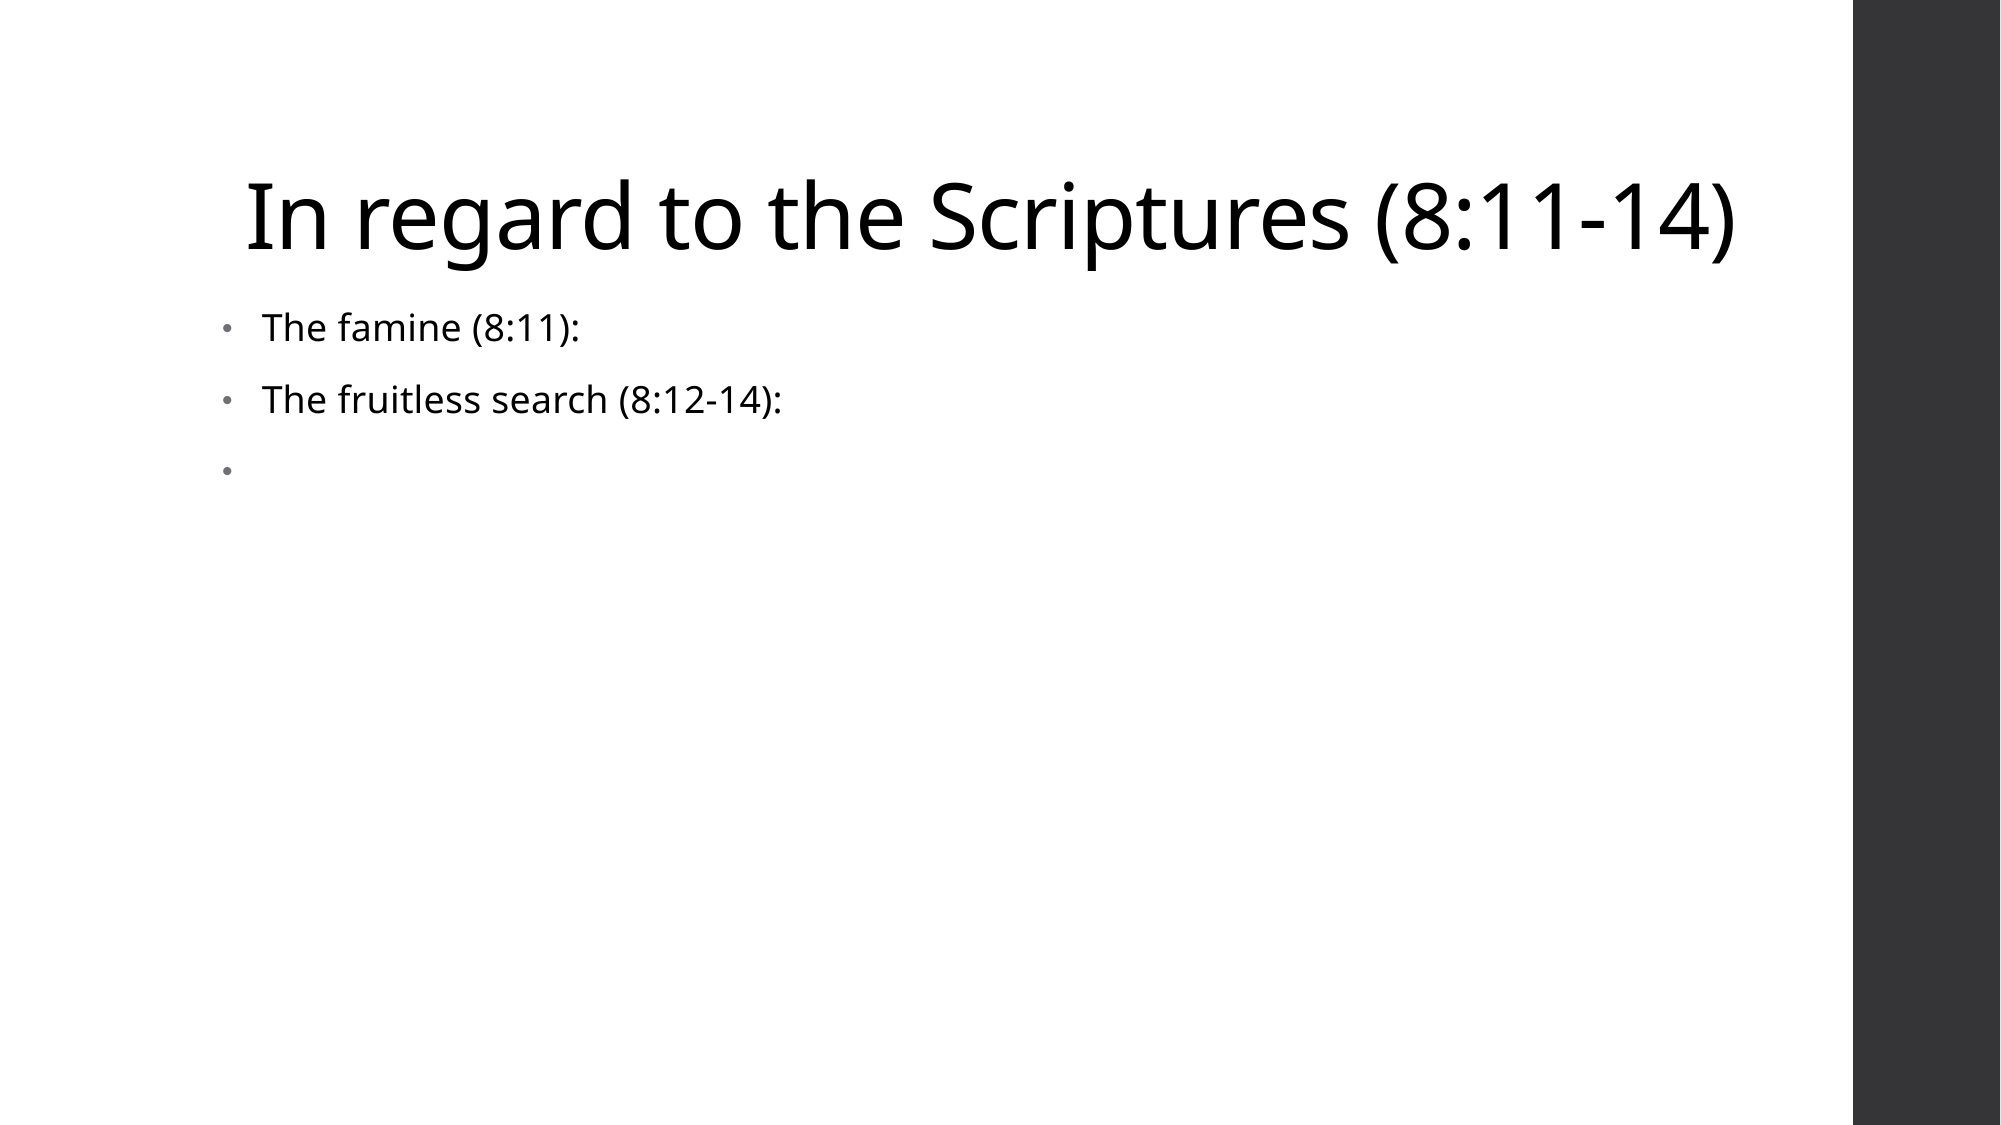

# In regard to the Scriptures (8:11-14)
 The famine (8:11):
 The fruitless search (8:12-14):